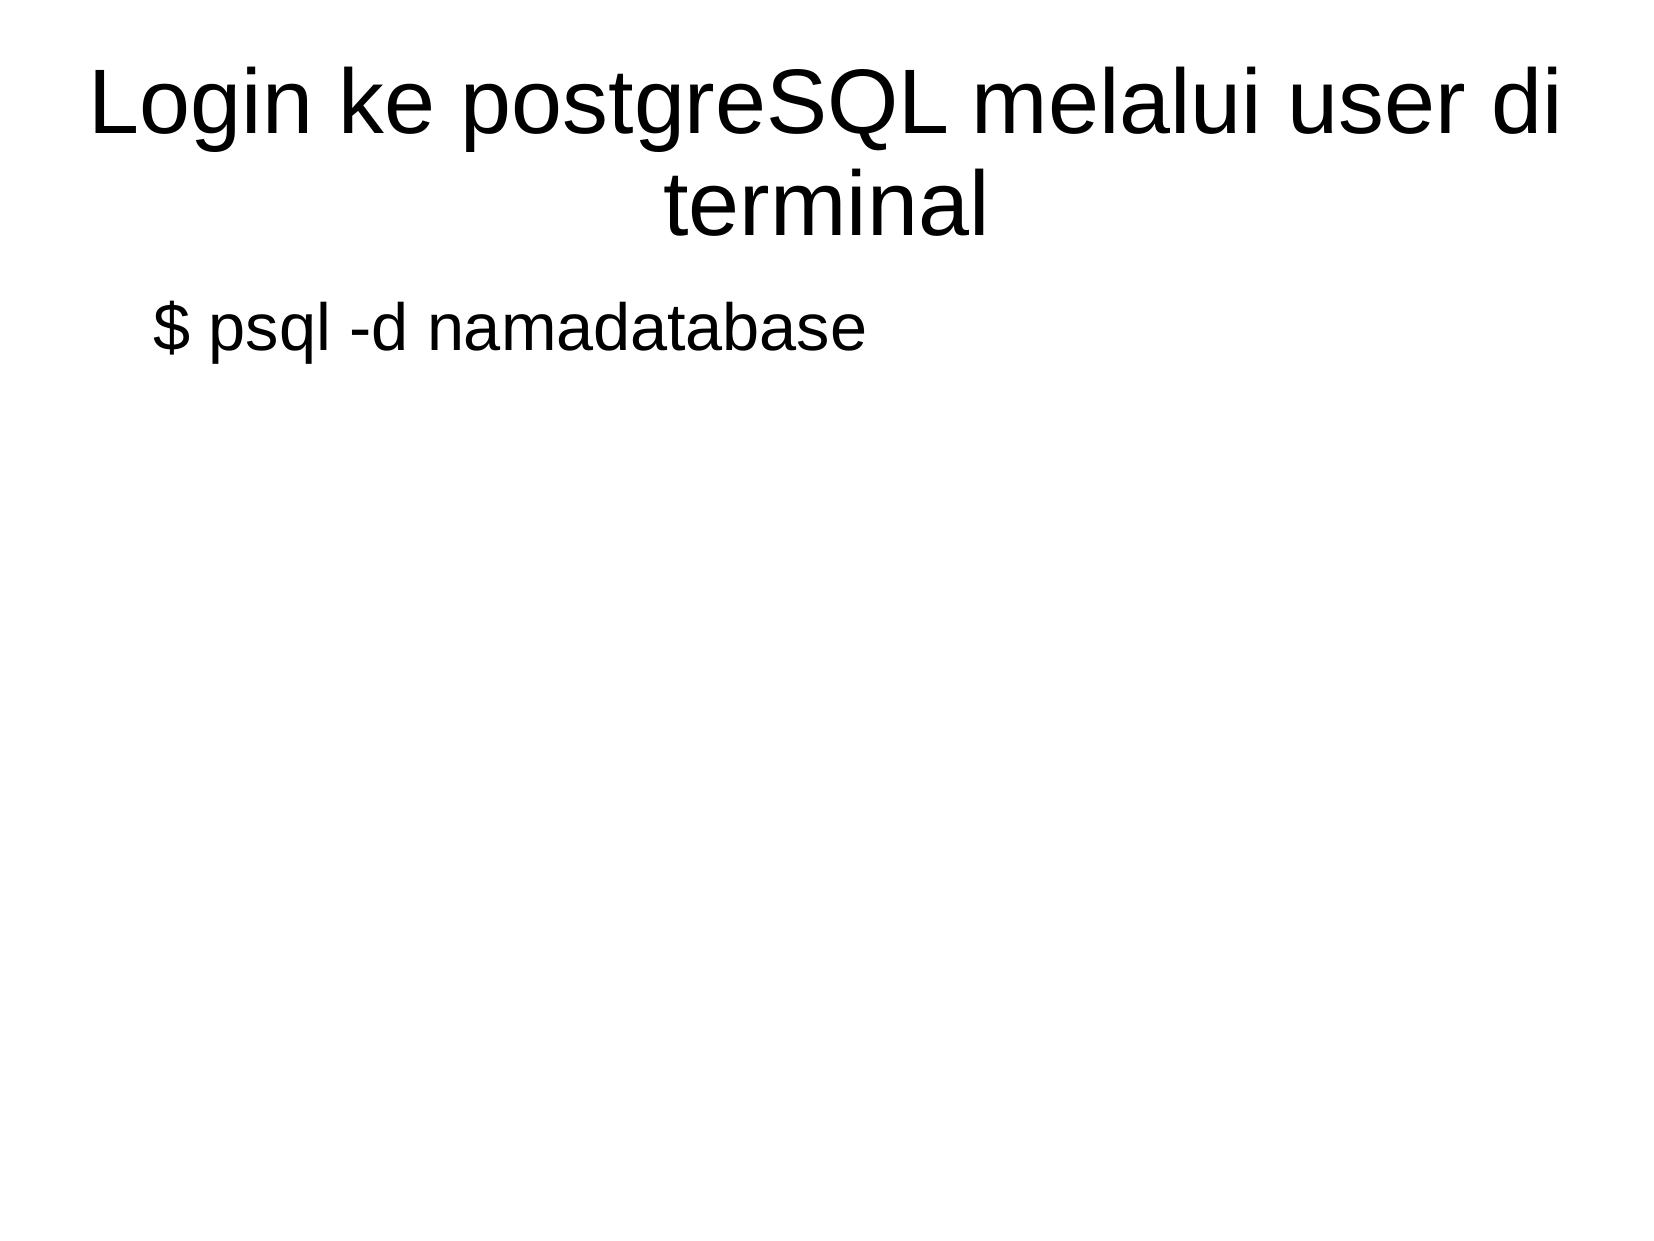

# Login ke postgreSQL melalui user di terminal
$ psql -d namadatabase